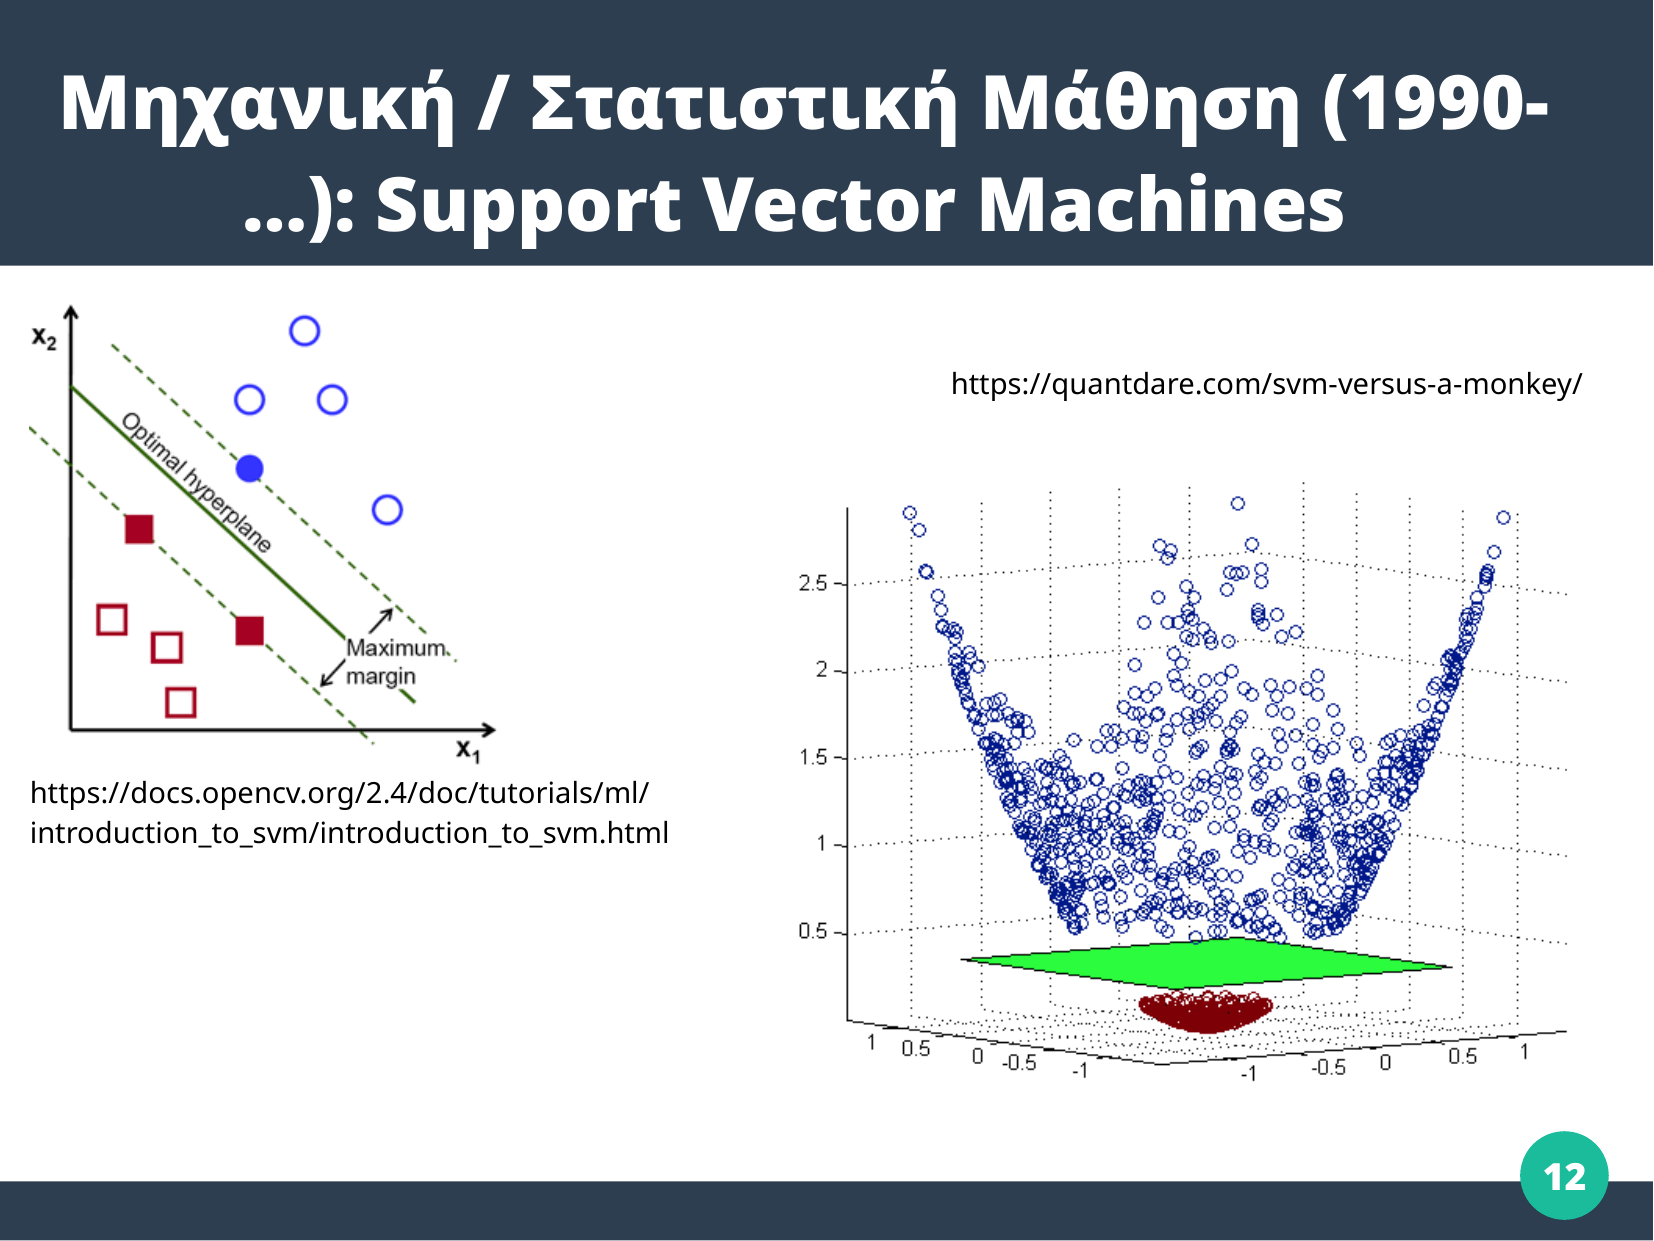

# Μηχανική / Στατιστική Μάθηση (1990-…): Support Vector Machines
https://quantdare.com/svm-versus-a-monkey/
https://docs.opencv.org/2.4/doc/tutorials/ml/
introduction_to_svm/introduction_to_svm.html
12